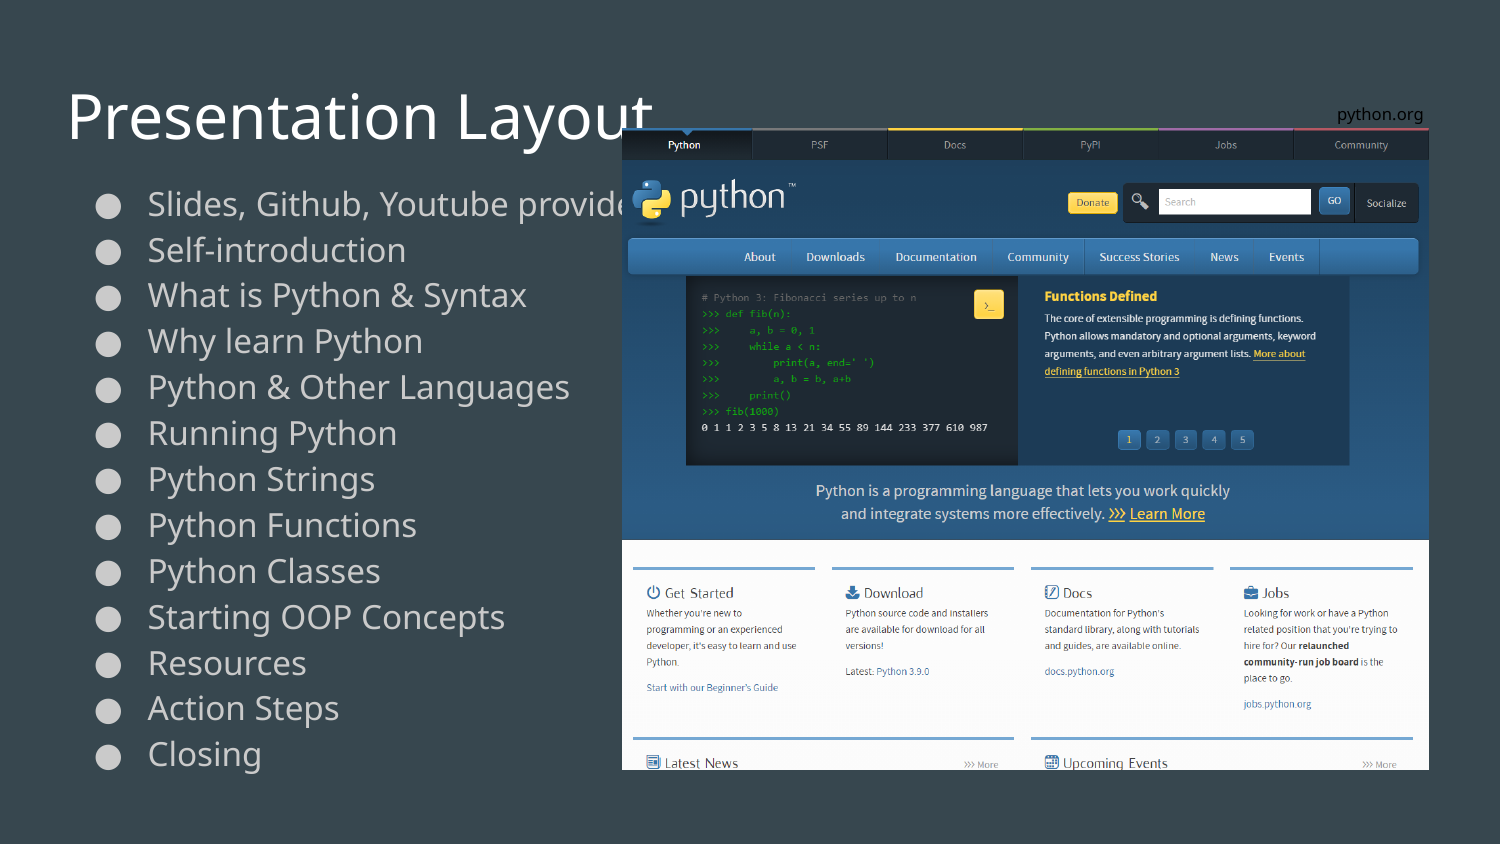

# Presentation Layout
python.org
Slides, Github, Youtube provided
Self-introduction
What is Python & Syntax
Why learn Python
Python & Other Languages
Running Python
Python Strings
Python Functions
Python Classes
Starting OOP Concepts
Resources
Action Steps
Closing